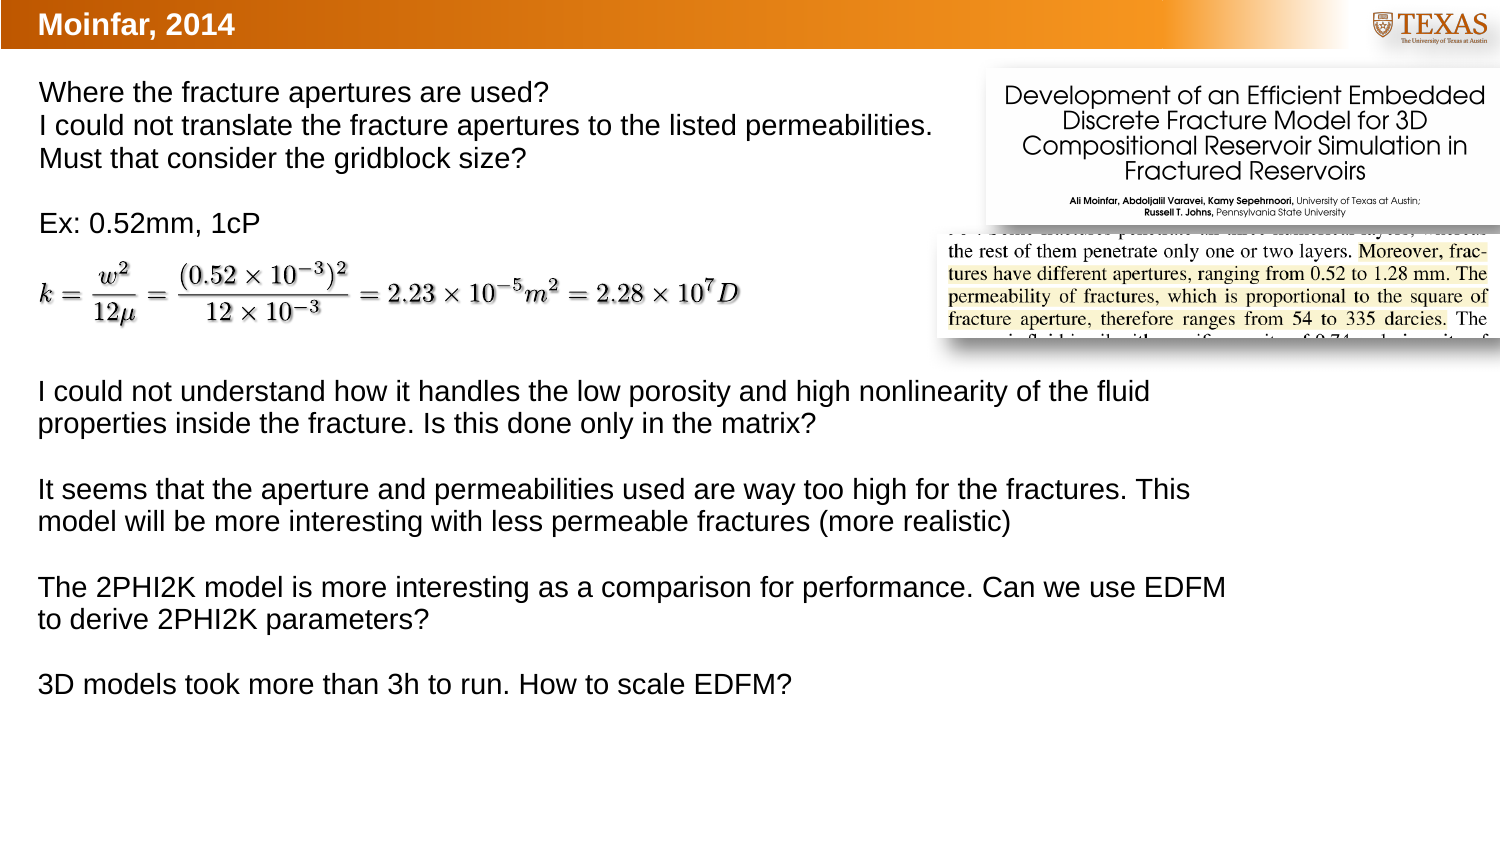

# Moinfar, 2014
Where the fracture apertures are used?
I could not translate the fracture apertures to the listed permeabilities.
Must that consider the gridblock size?
Ex: 0.52mm, 1cP
I could not understand how it handles the low porosity and high nonlinearity of the fluid properties inside the fracture. Is this done only in the matrix?
It seems that the aperture and permeabilities used are way too high for the fractures. This model will be more interesting with less permeable fractures (more realistic)
The 2PHI2K model is more interesting as a comparison for performance. Can we use EDFM to derive 2PHI2K parameters?
3D models took more than 3h to run. How to scale EDFM?